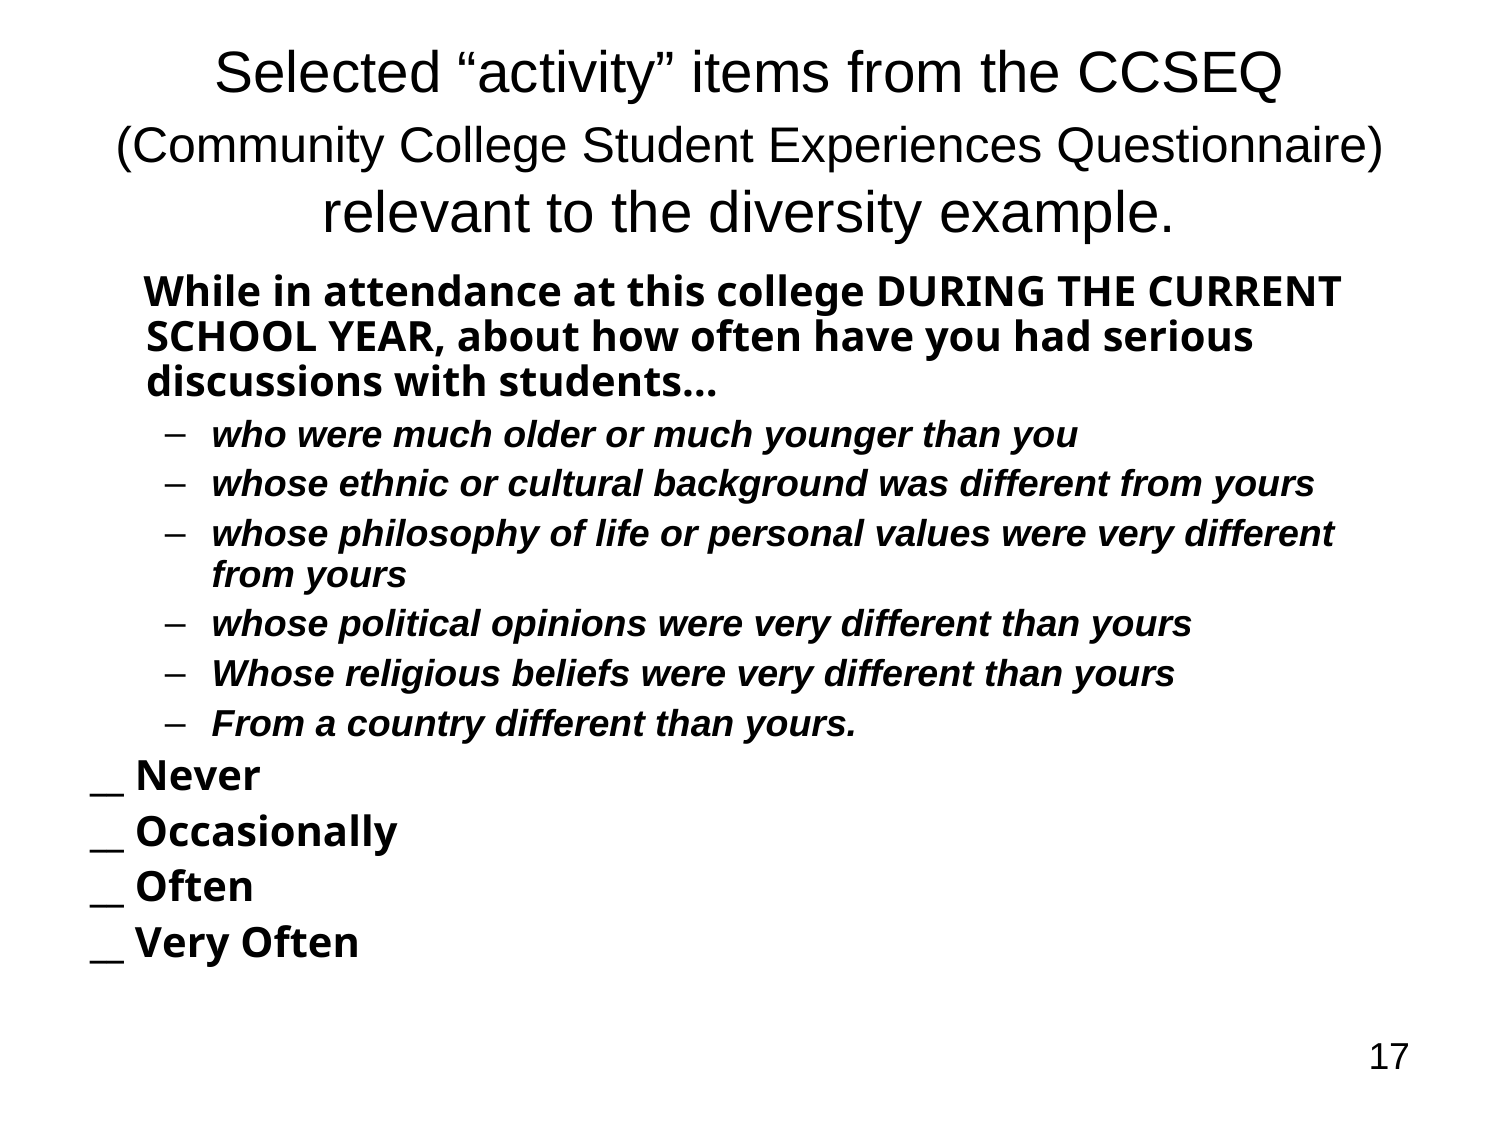

# Selected “activity” items from the CCSEQ (Community College Student Experiences Questionnaire) relevant to the diversity example.
 While in attendance at this college DURING THE CURRENT SCHOOL YEAR, about how often have you had serious discussions with students…
who were much older or much younger than you
whose ethnic or cultural background was different from yours
whose philosophy of life or personal values were very different from yours
whose political opinions were very different than yours
Whose religious beliefs were very different than yours
From a country different than yours.
__ Never
__ Occasionally
__ Often
__ Very Often
17